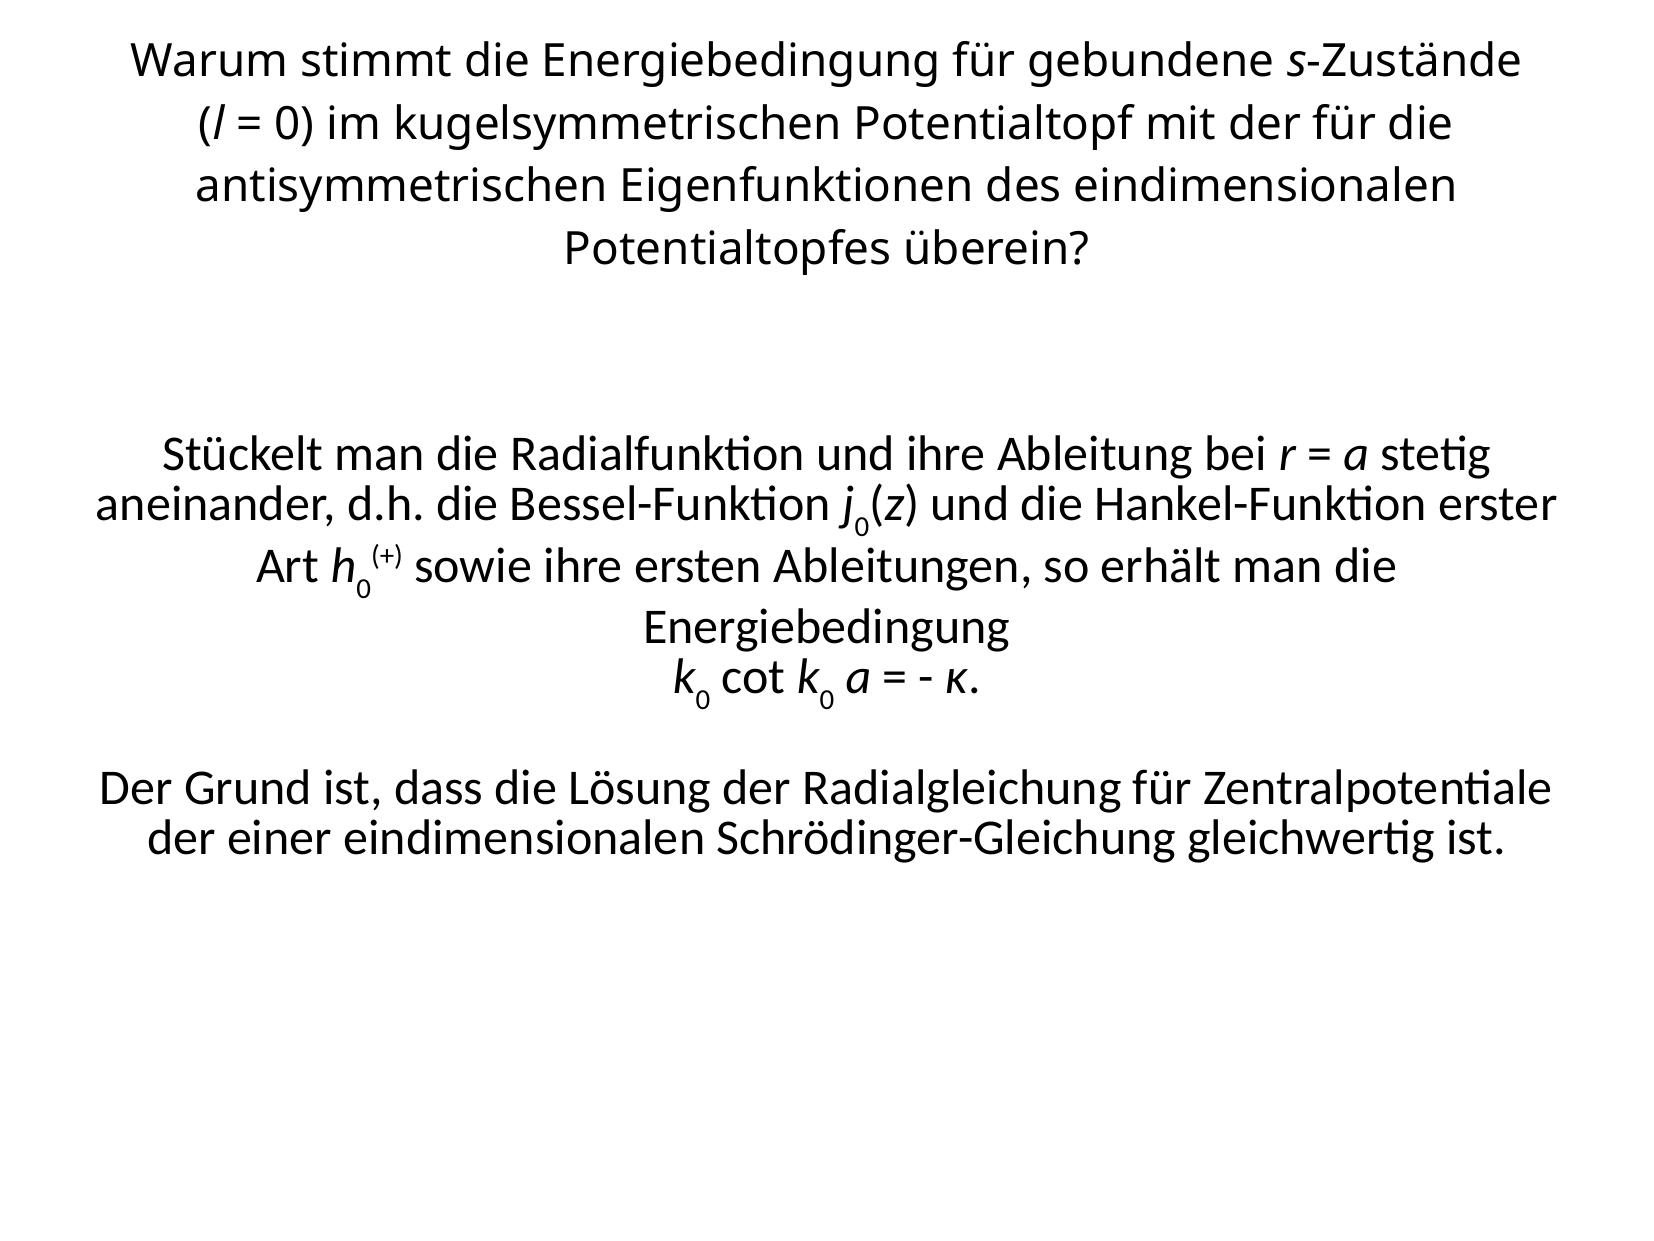

# Warum stimmt die Energiebedingung für gebundene s-Zustände (l = 0) im kugelsymmetrischen Potentialtopf mit der für die antisymmetrischen Eigenfunktionen des eindimensionalen Potentialtopfes überein?
Stückelt man die Radialfunktion und ihre Ableitung bei r = a stetig aneinander, d.h. die Bessel-Funktion j0(z) und die Hankel-Funktion erster Art h0(+) sowie ihre ersten Ableitungen, so erhält man die Energiebedingung
k0 cot k0 a = - κ.
Der Grund ist, dass die Lösung der Radialgleichung für Zentralpotentiale der einer eindimensionalen Schrödinger-Gleichung gleichwertig ist.